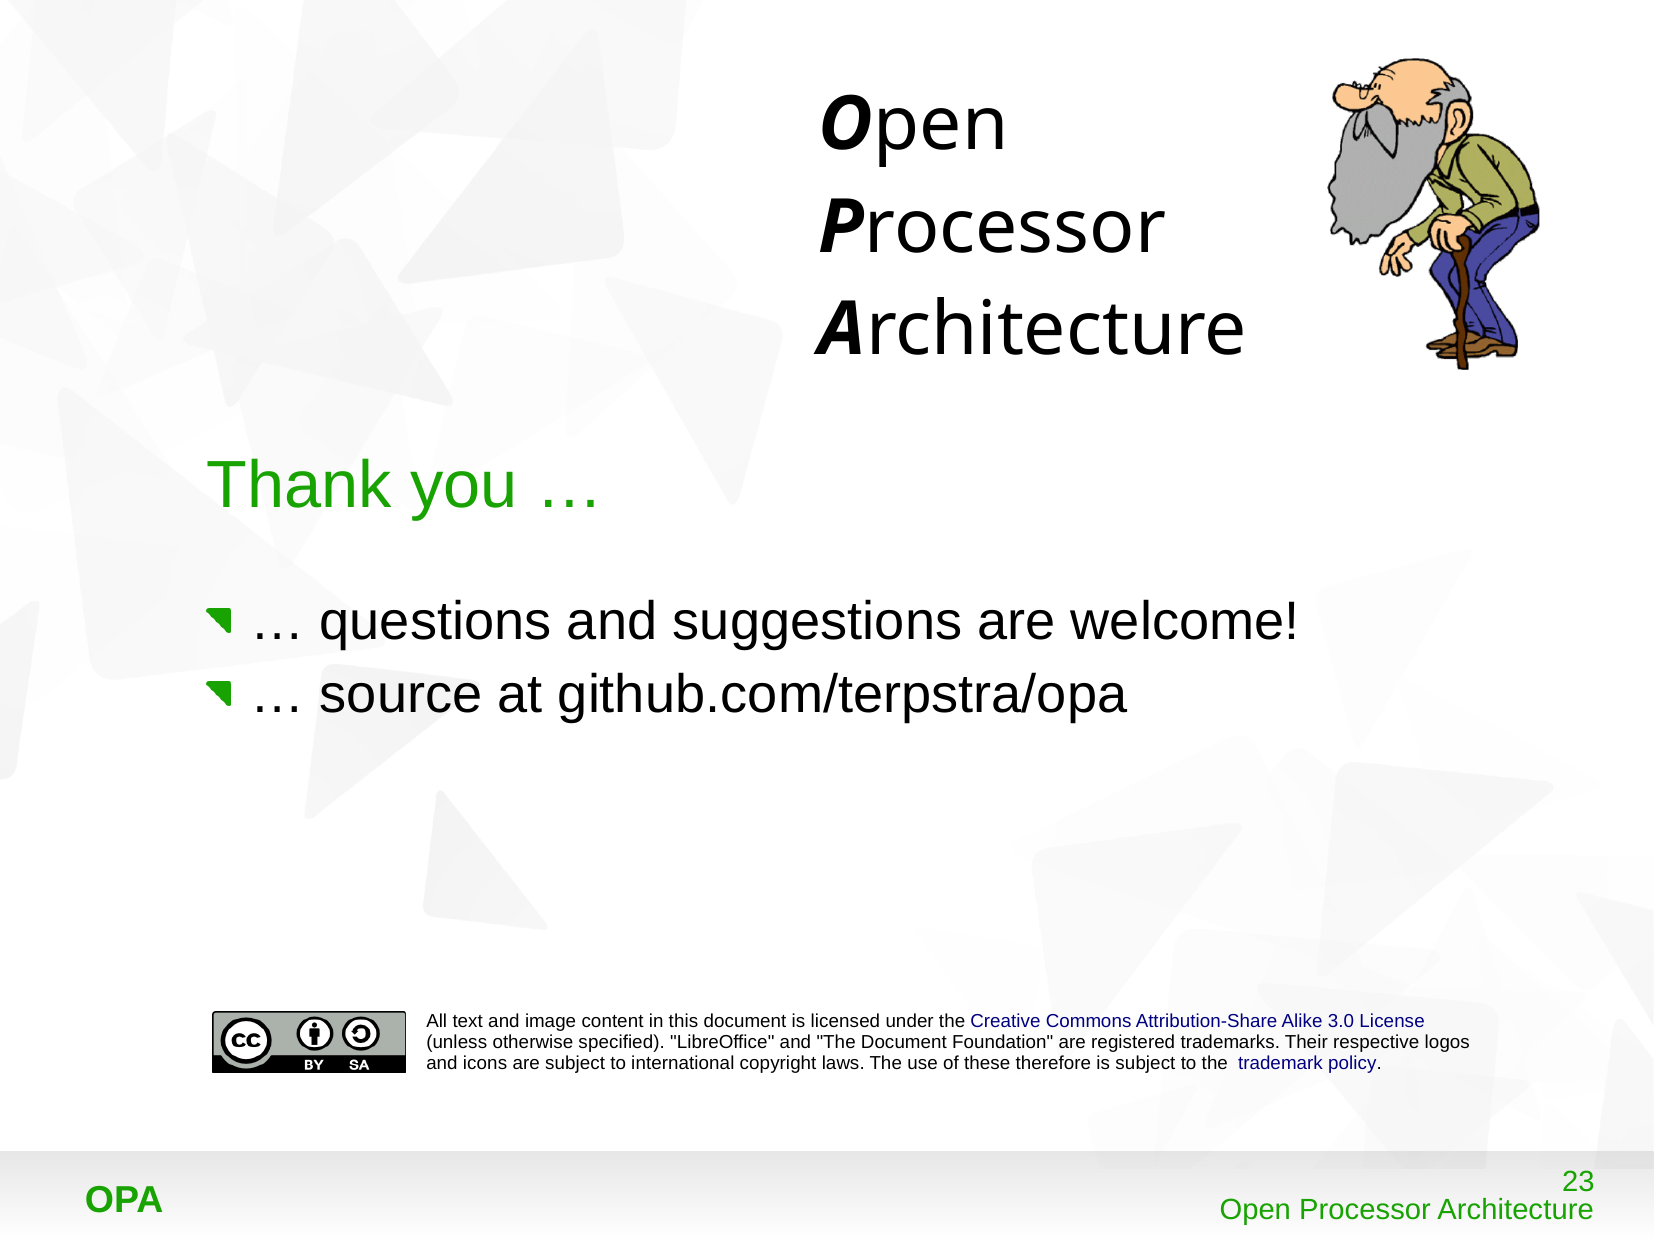

# Thank you …
… questions and suggestions are welcome!
… source at github.com/terpstra/opa
23
Open Processor Architecture